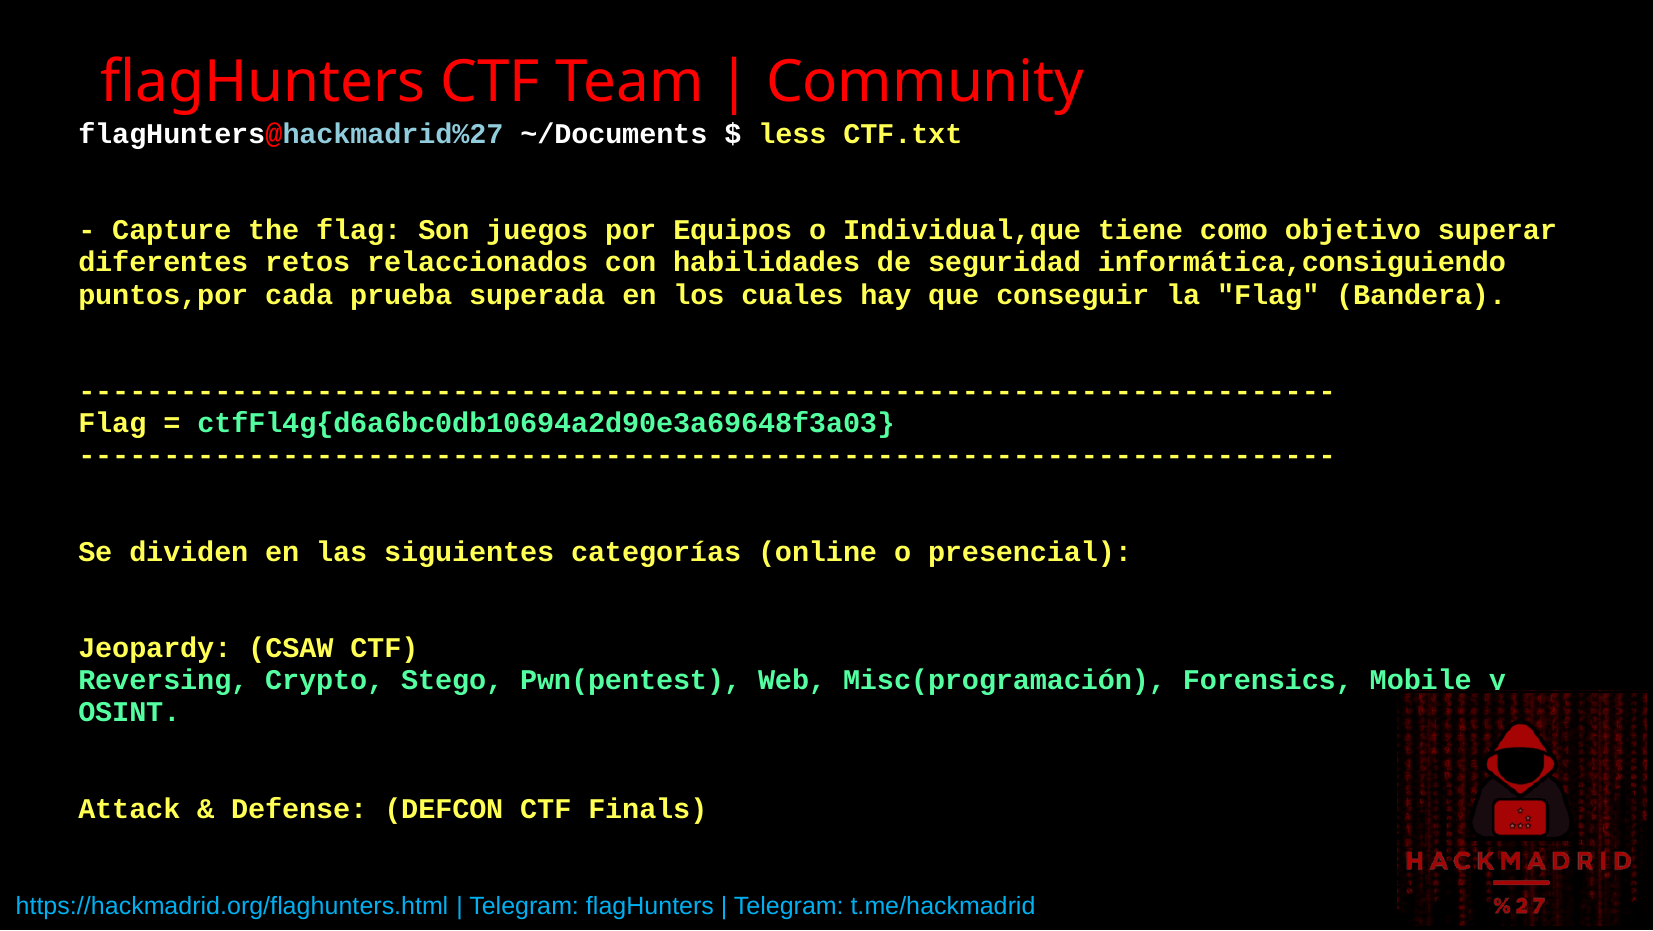

flagHunters CTF Team | Community
# flagHunters@hackmadrid%27 ~/Documents $ less CTF.txt - Capture the flag: Son juegos por Equipos o Individual,que tiene como objetivo superar diferentes retos relaccionados con habilidades de seguridad informática,consiguiendo puntos,por cada prueba superada en los cuales hay que conseguir la "Flag" (Bandera). -------------------------------------------------------------------------- Flag = ctfFl4g{d6a6bc0db10694a2d90e3a69648f3a03} -------------------------------------------------------------------------- Se dividen en las siguientes categorías (online o presencial): Jeopardy: (CSAW CTF) Reversing, Crypto, Stego, Pwn(pentest), Web, Misc(programación), Forensics, Mobile y OSINT. Attack & Defense: (DEFCON CTF Finals)
https://hackmadrid.org/flaghunters.html | Telegram: flagHunters | Telegram: t.me/hackmadrid